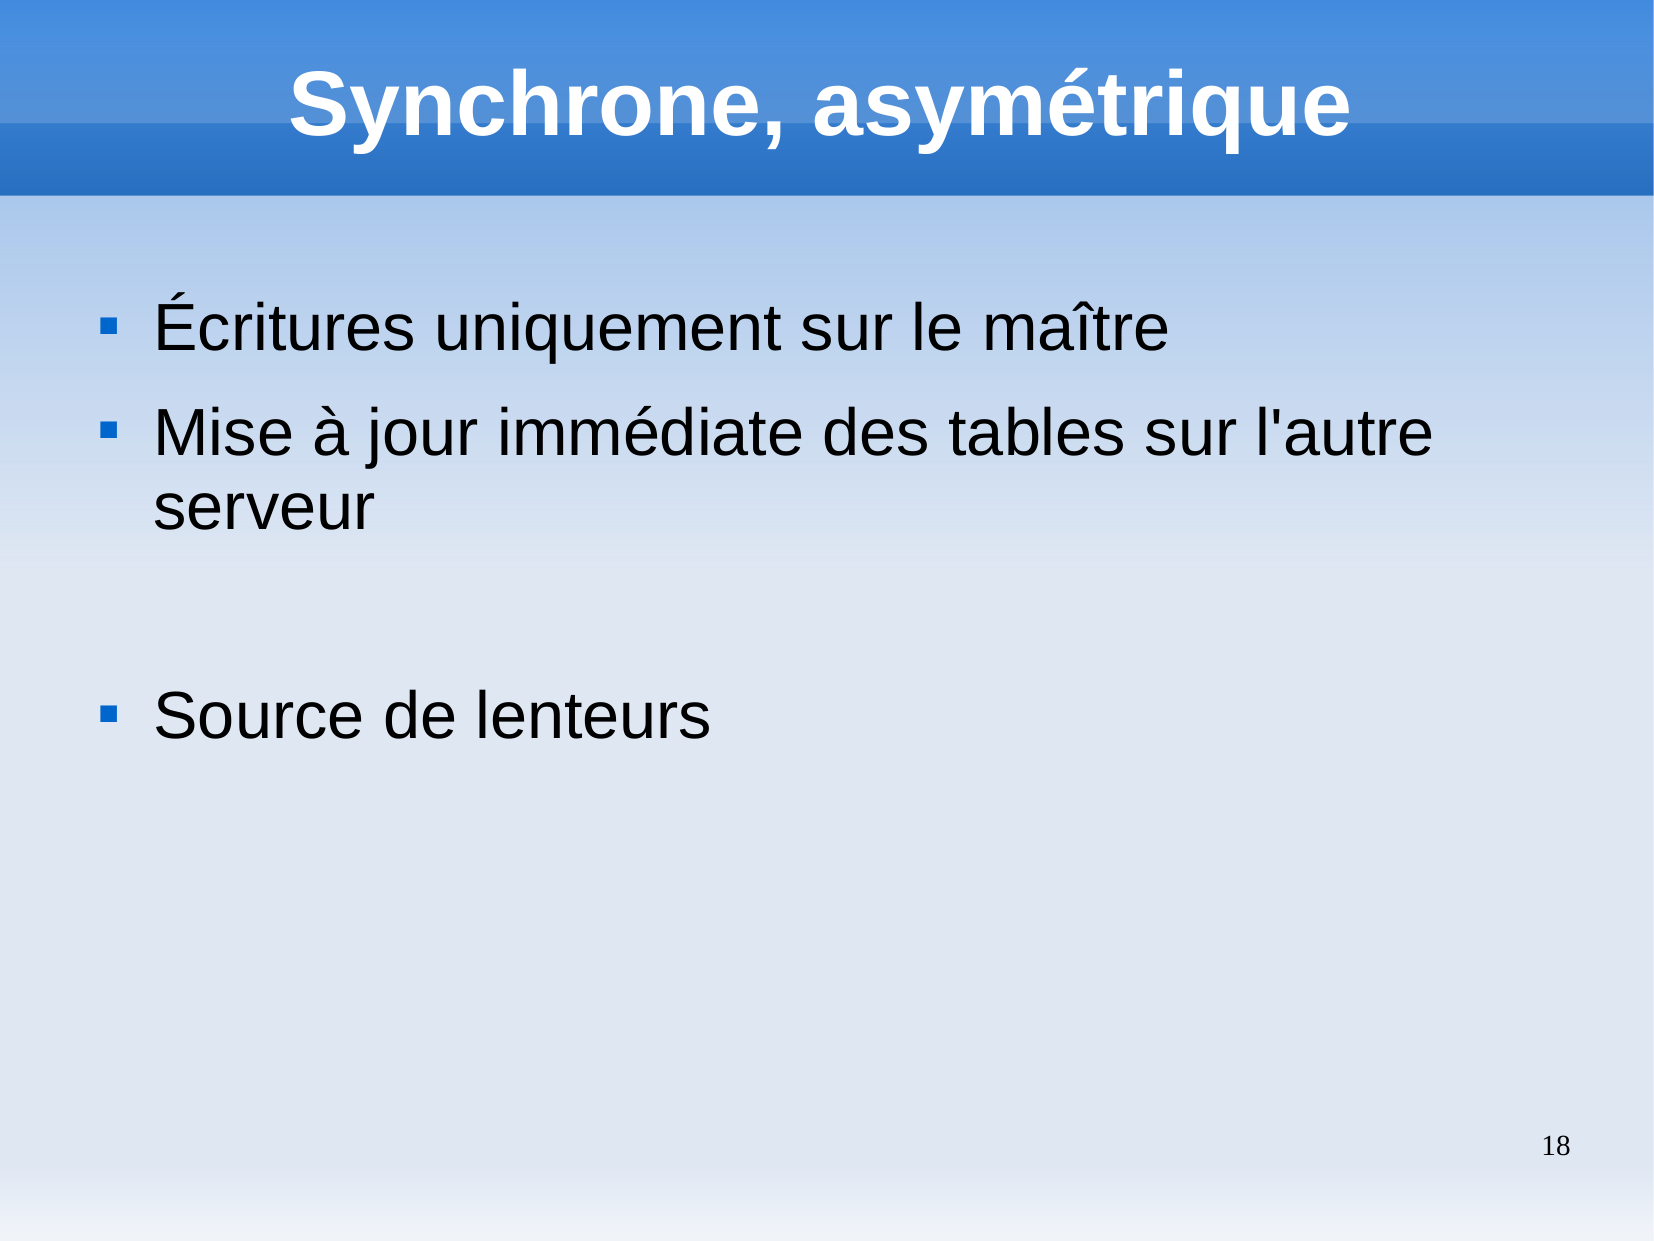

# Synchrone, asymétrique
Écritures uniquement sur le maître
Mise à jour immédiate des tables sur l'autre serveur
Source de lenteurs
18